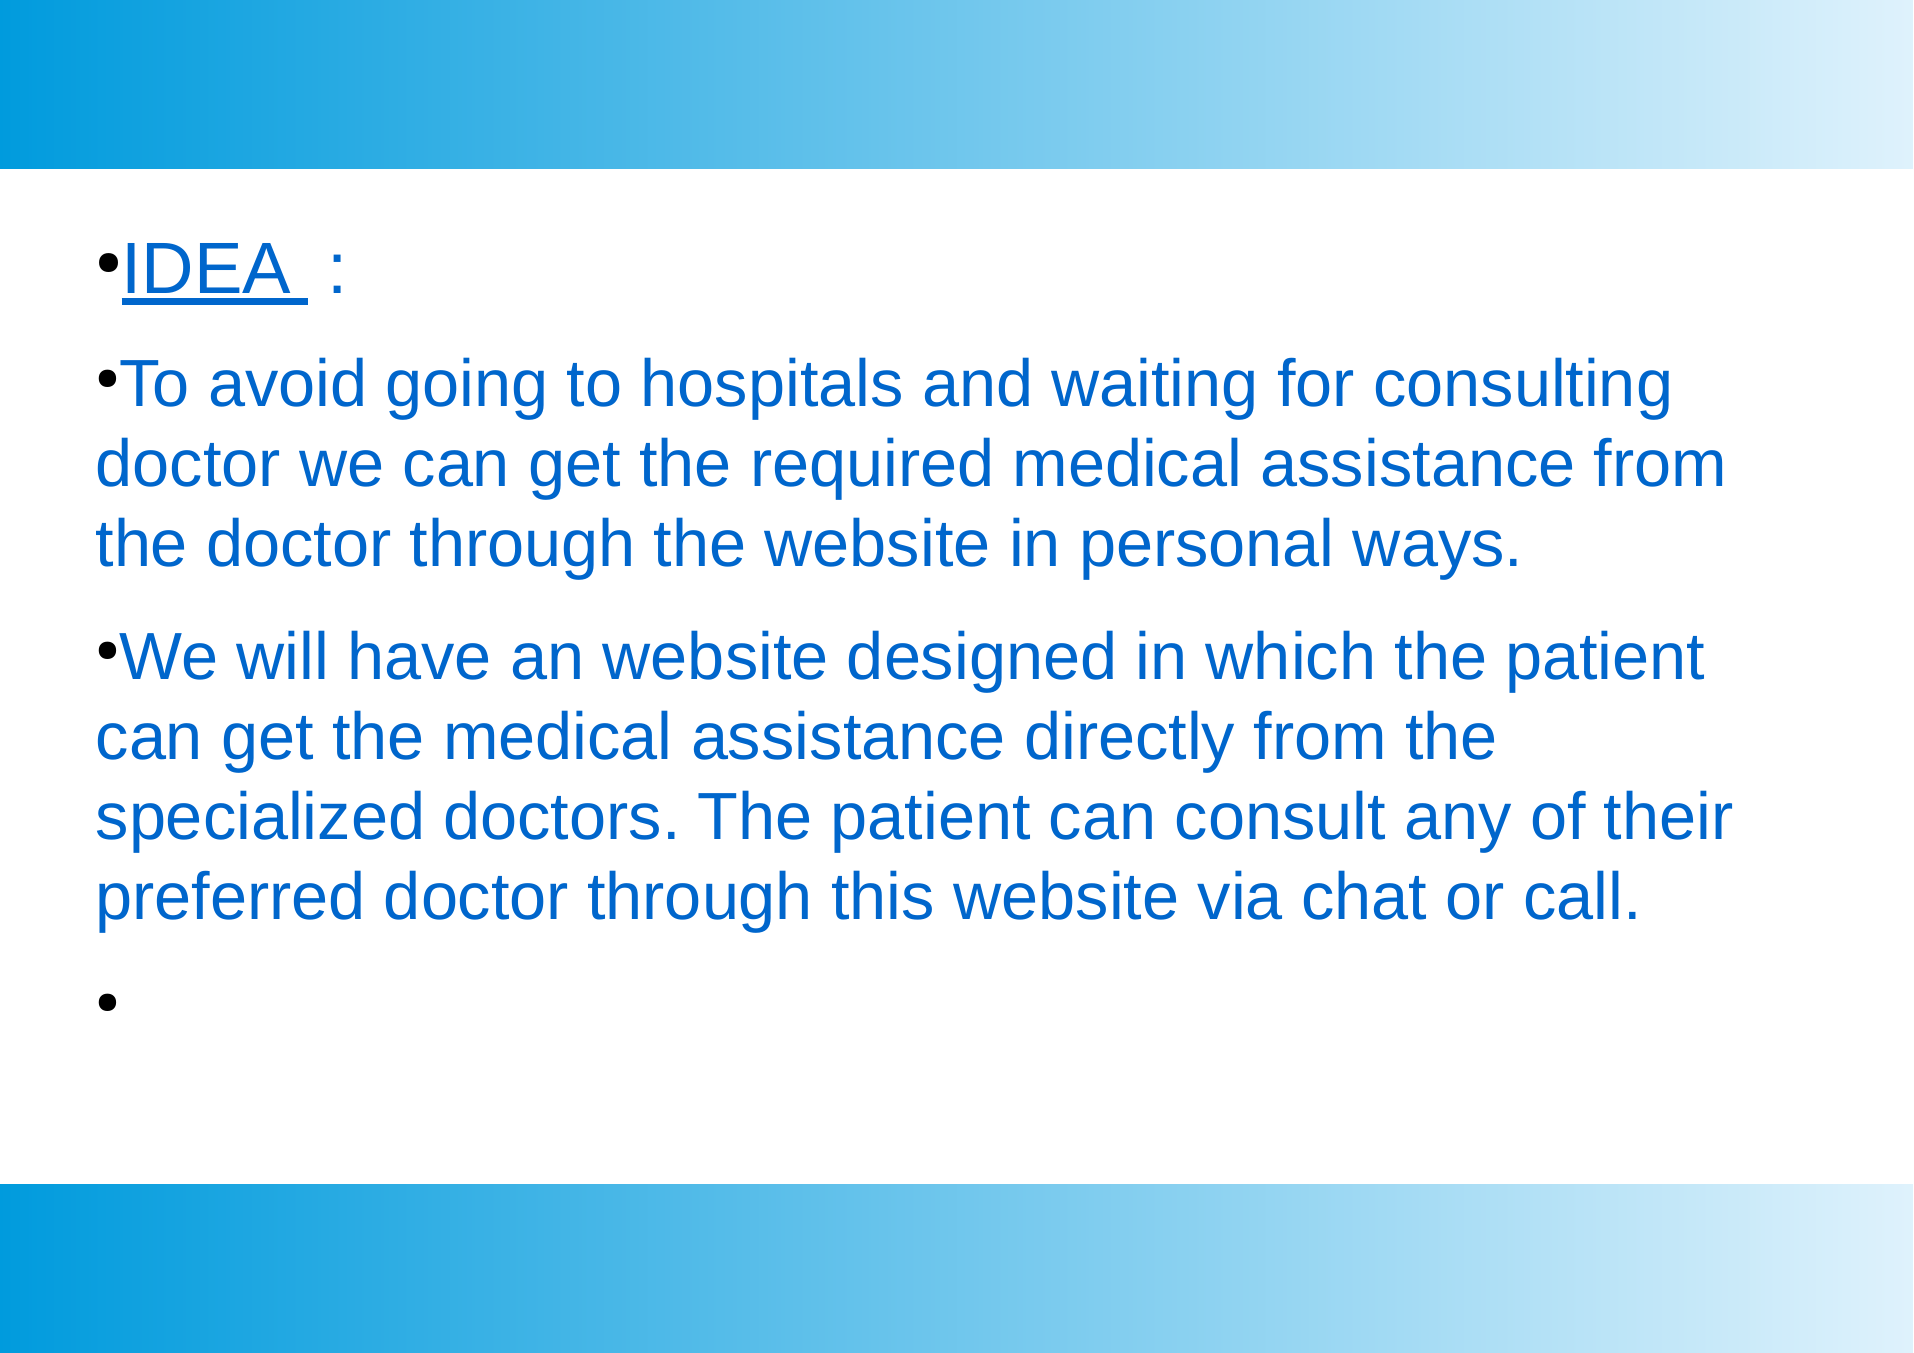

# IDEA :
To avoid going to hospitals and waiting for consulting doctor we can get the required medical assistance from the doctor through the website in personal ways.
We will have an website designed in which the patient can get the medical assistance directly from the specialized doctors. The patient can consult any of their preferred doctor through this website via chat or call.